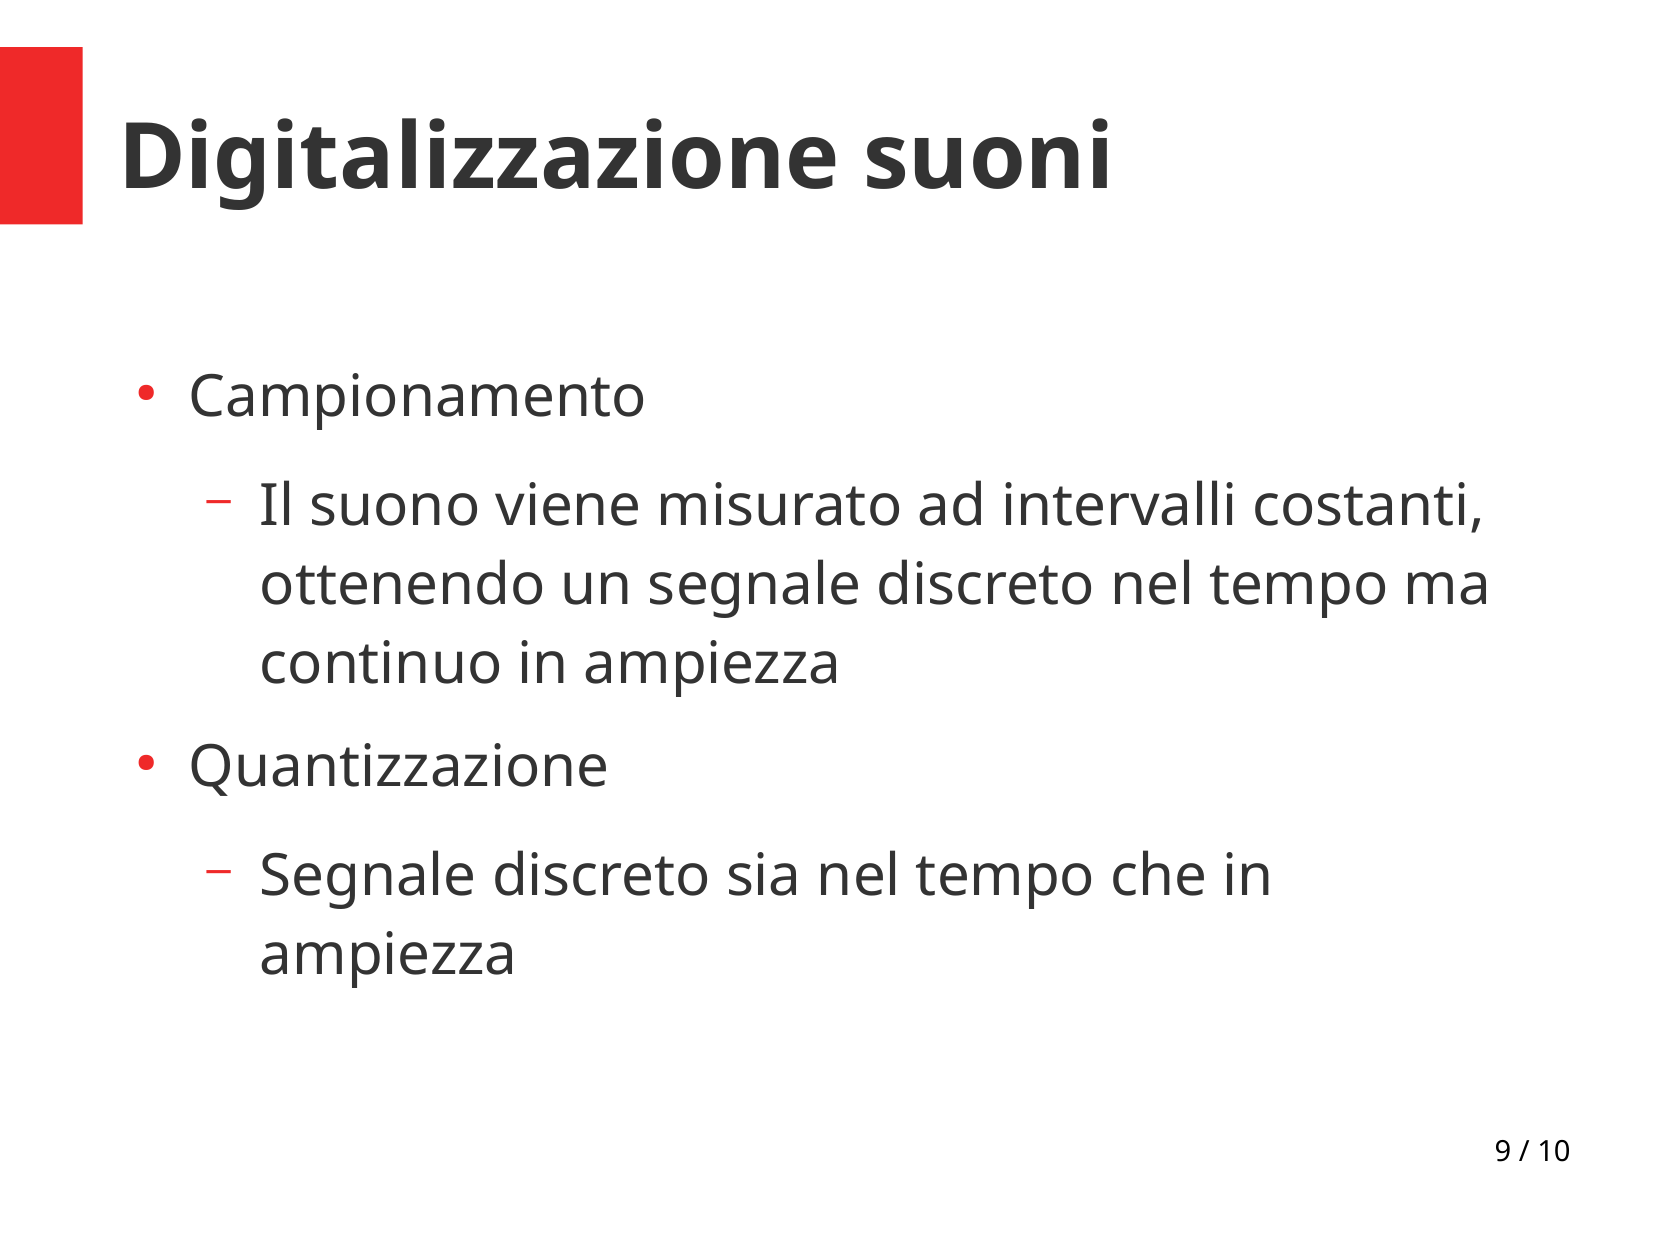

# Digitalizzazione suoni
Campionamento
Il suono viene misurato ad intervalli costanti, ottenendo un segnale discreto nel tempo ma continuo in ampiezza
Quantizzazione
Segnale discreto sia nel tempo che in ampiezza
9